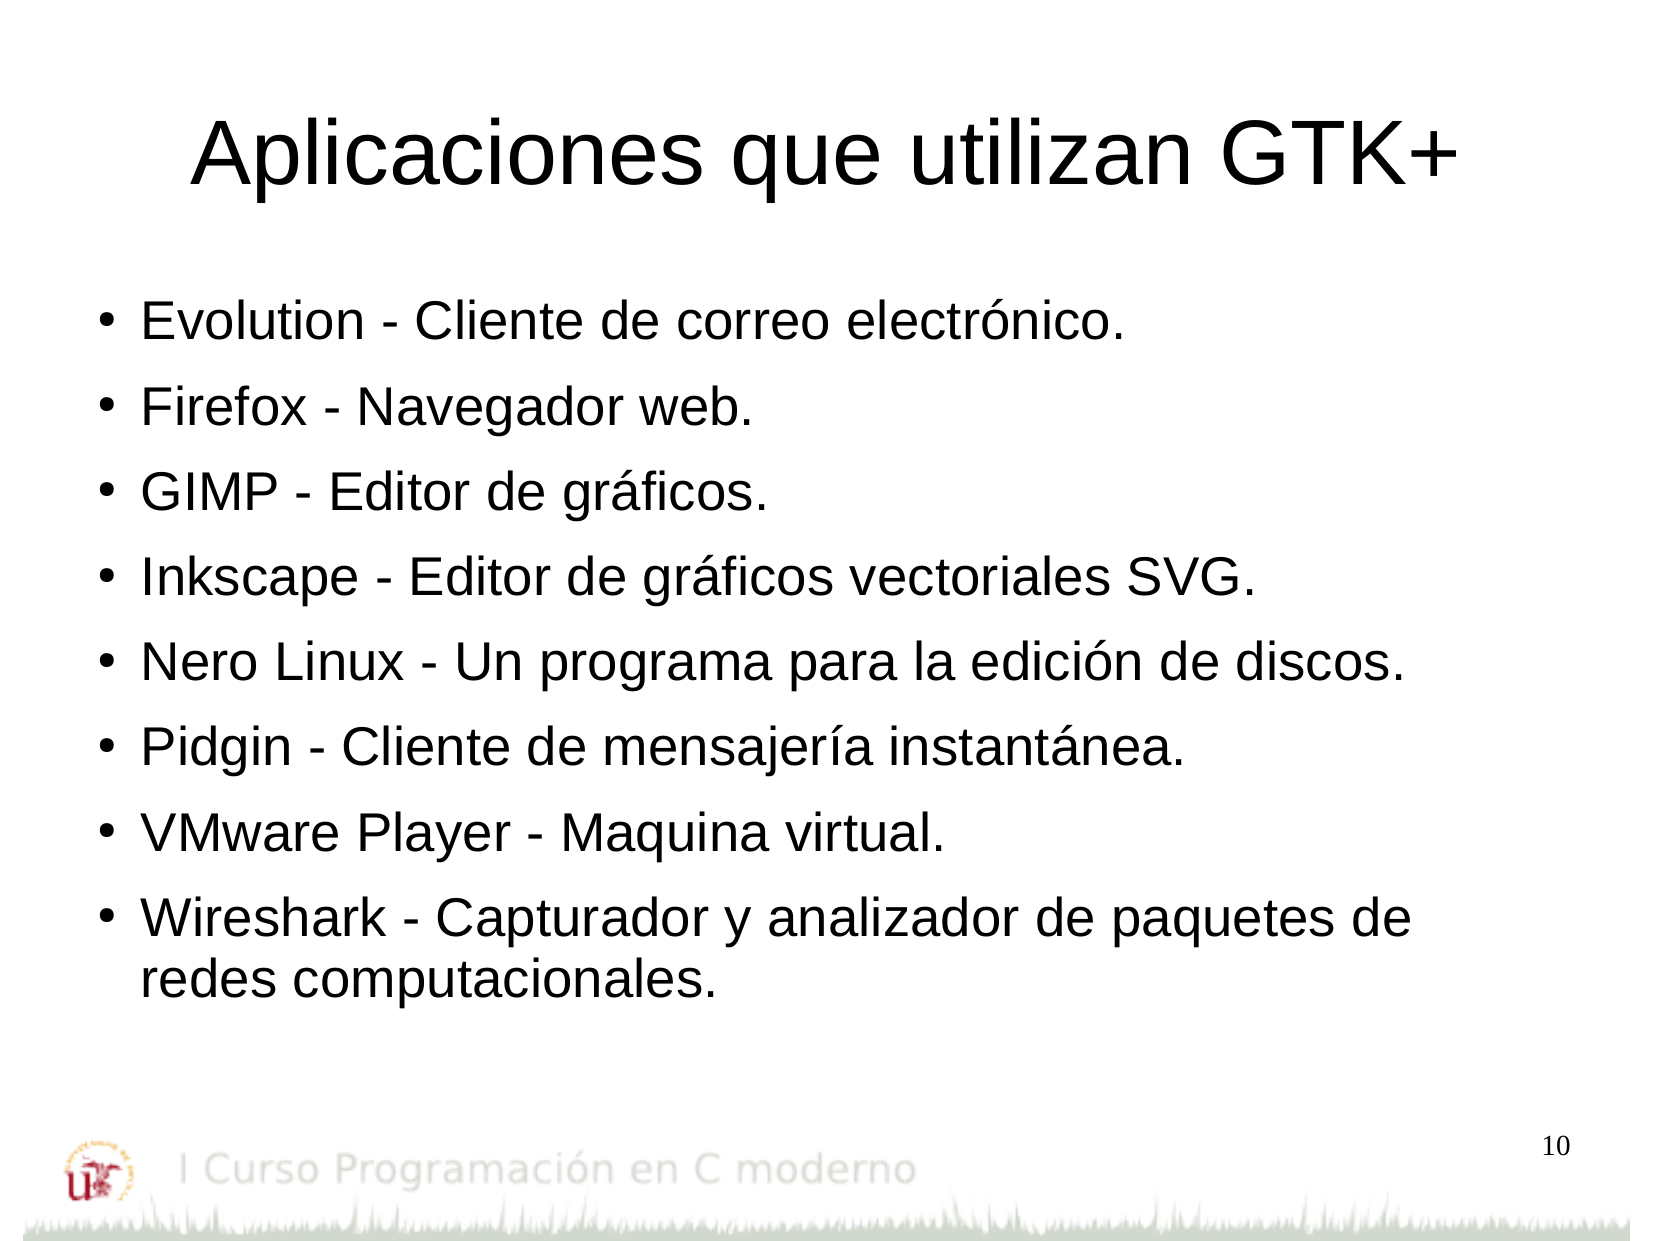

# Aplicaciones que utilizan GTK+
Evolution - Cliente de correo electrónico.
Firefox - Navegador web.
GIMP - Editor de gráficos.
Inkscape - Editor de gráficos vectoriales SVG.
Nero Linux - Un programa para la edición de discos.
Pidgin - Cliente de mensajería instantánea.
VMware Player - Maquina virtual.
Wireshark - Capturador y analizador de paquetes de redes computacionales.
10